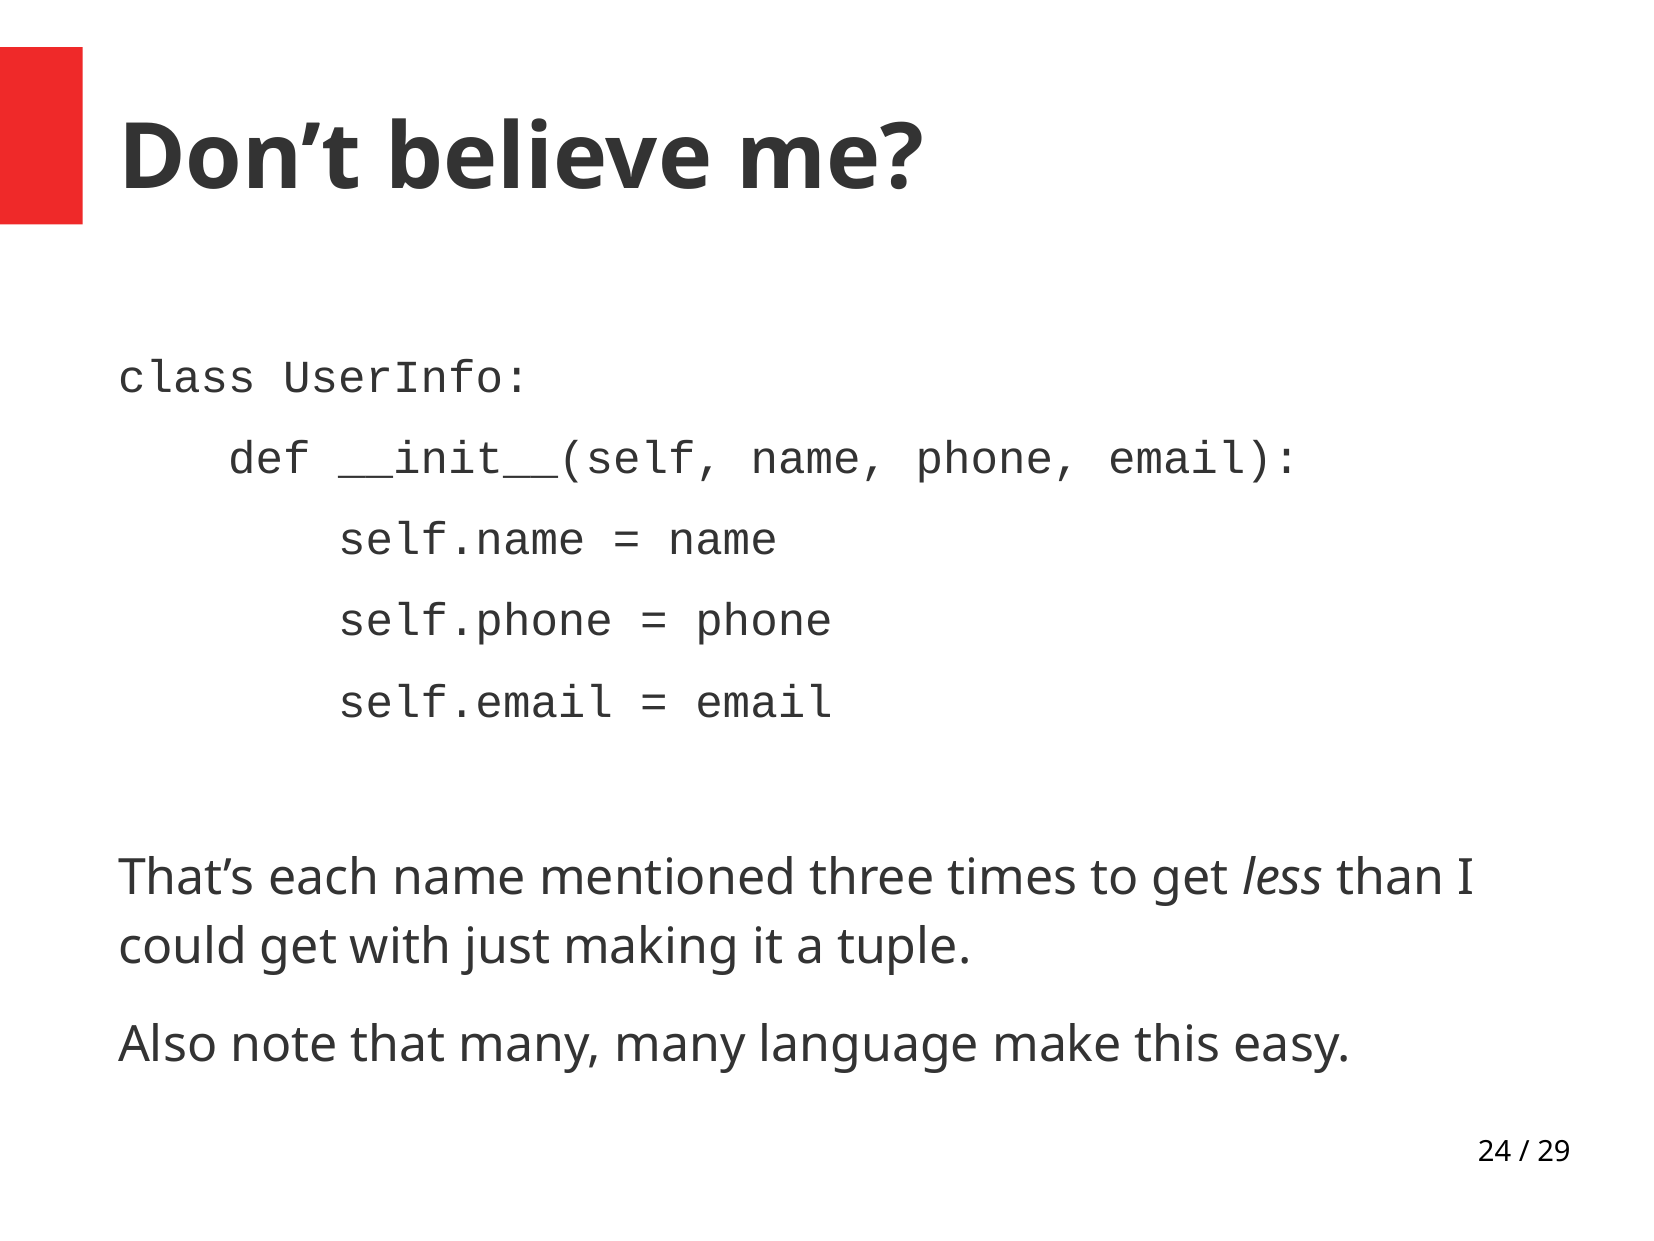

# Don’t believe me?
class UserInfo:
 def __init__(self, name, phone, email):
 self.name = name
 self.phone = phone
 self.email = email
That’s each name mentioned three times to get less than I could get with just making it a tuple.
Also note that many, many language make this easy.
24